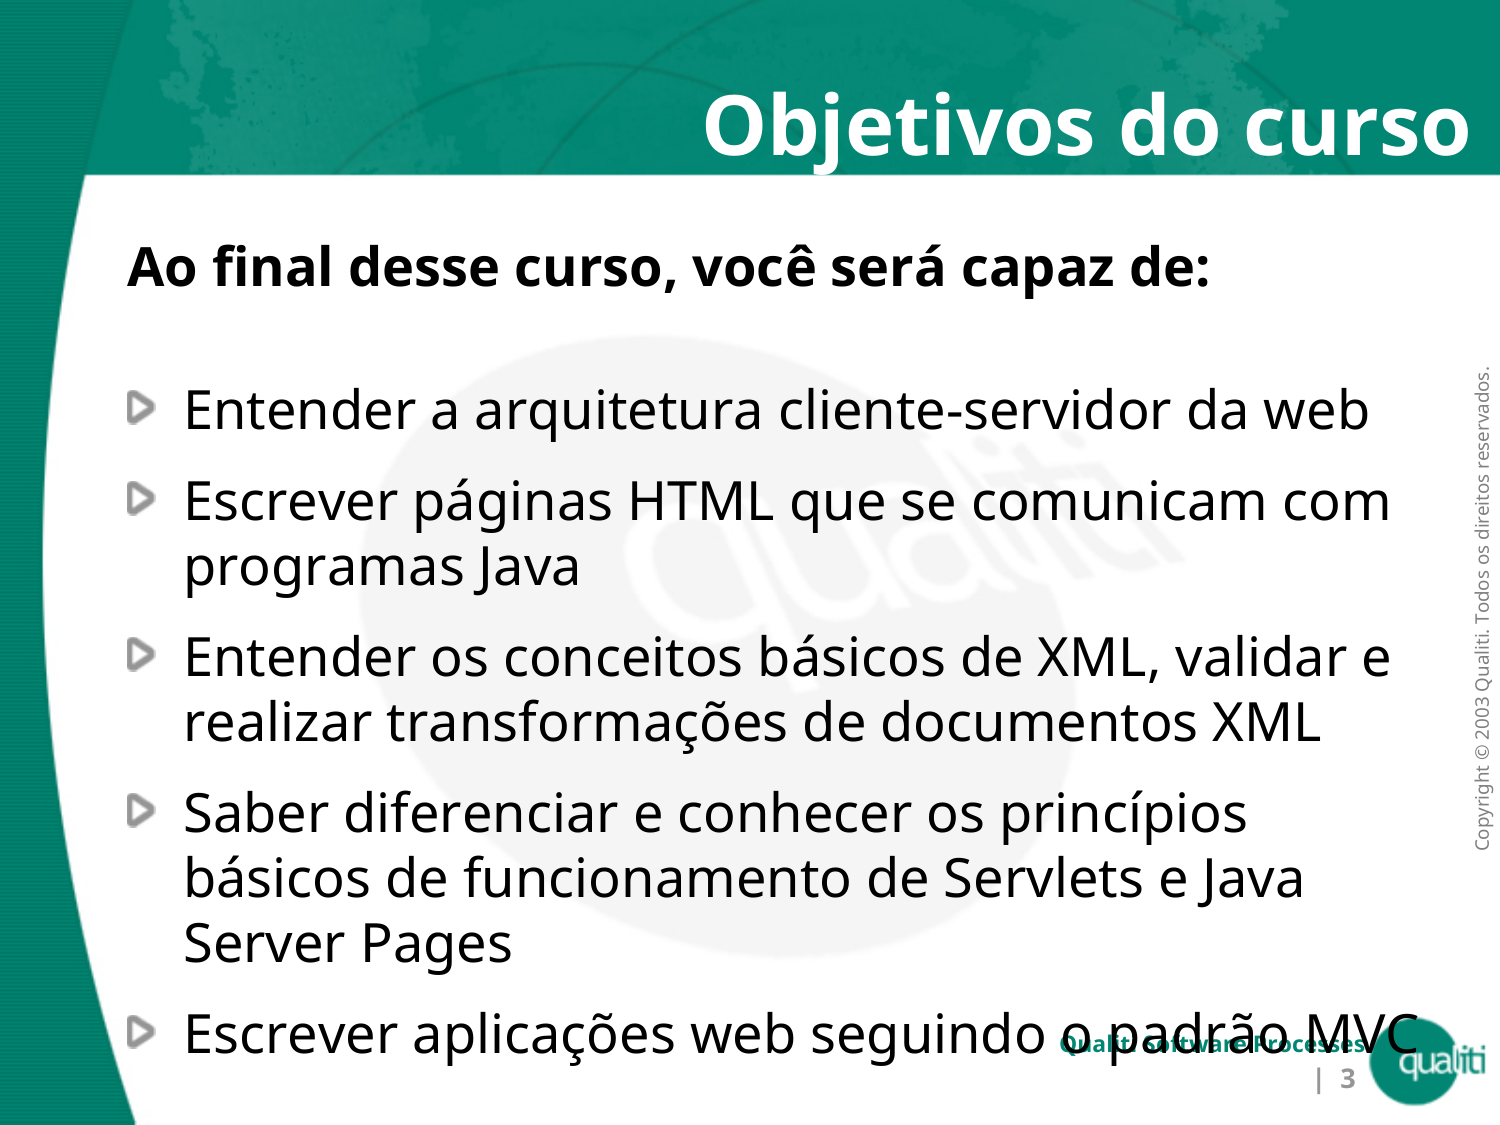

# Objetivos do curso
Ao final desse curso, você será capaz de:
Entender a arquitetura cliente-servidor da web
Escrever páginas HTML que se comunicam com programas Java
Entender os conceitos básicos de XML, validar e realizar transformações de documentos XML
Saber diferenciar e conhecer os princípios básicos de funcionamento de Servlets e Java Server Pages
Escrever aplicações web seguindo o padrão MVC